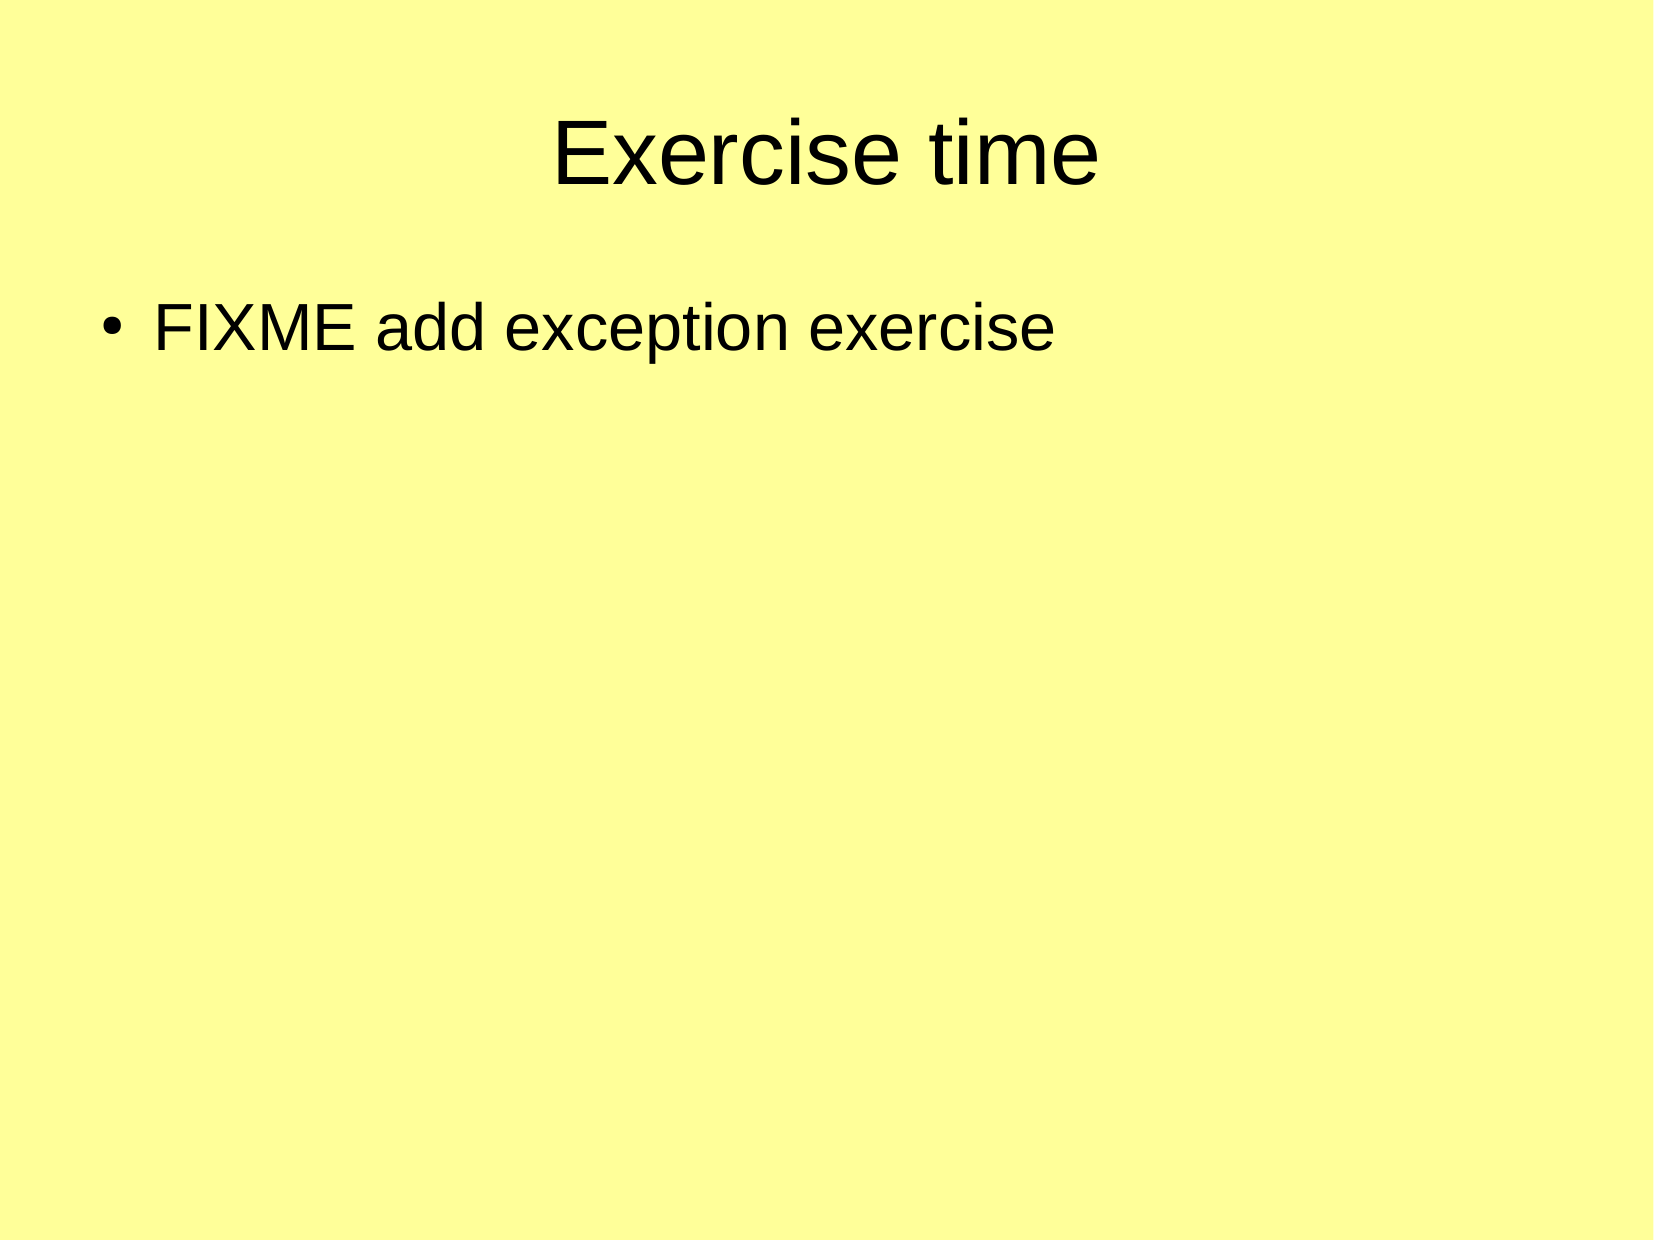

# Exercise time
FIXME add exception exercise